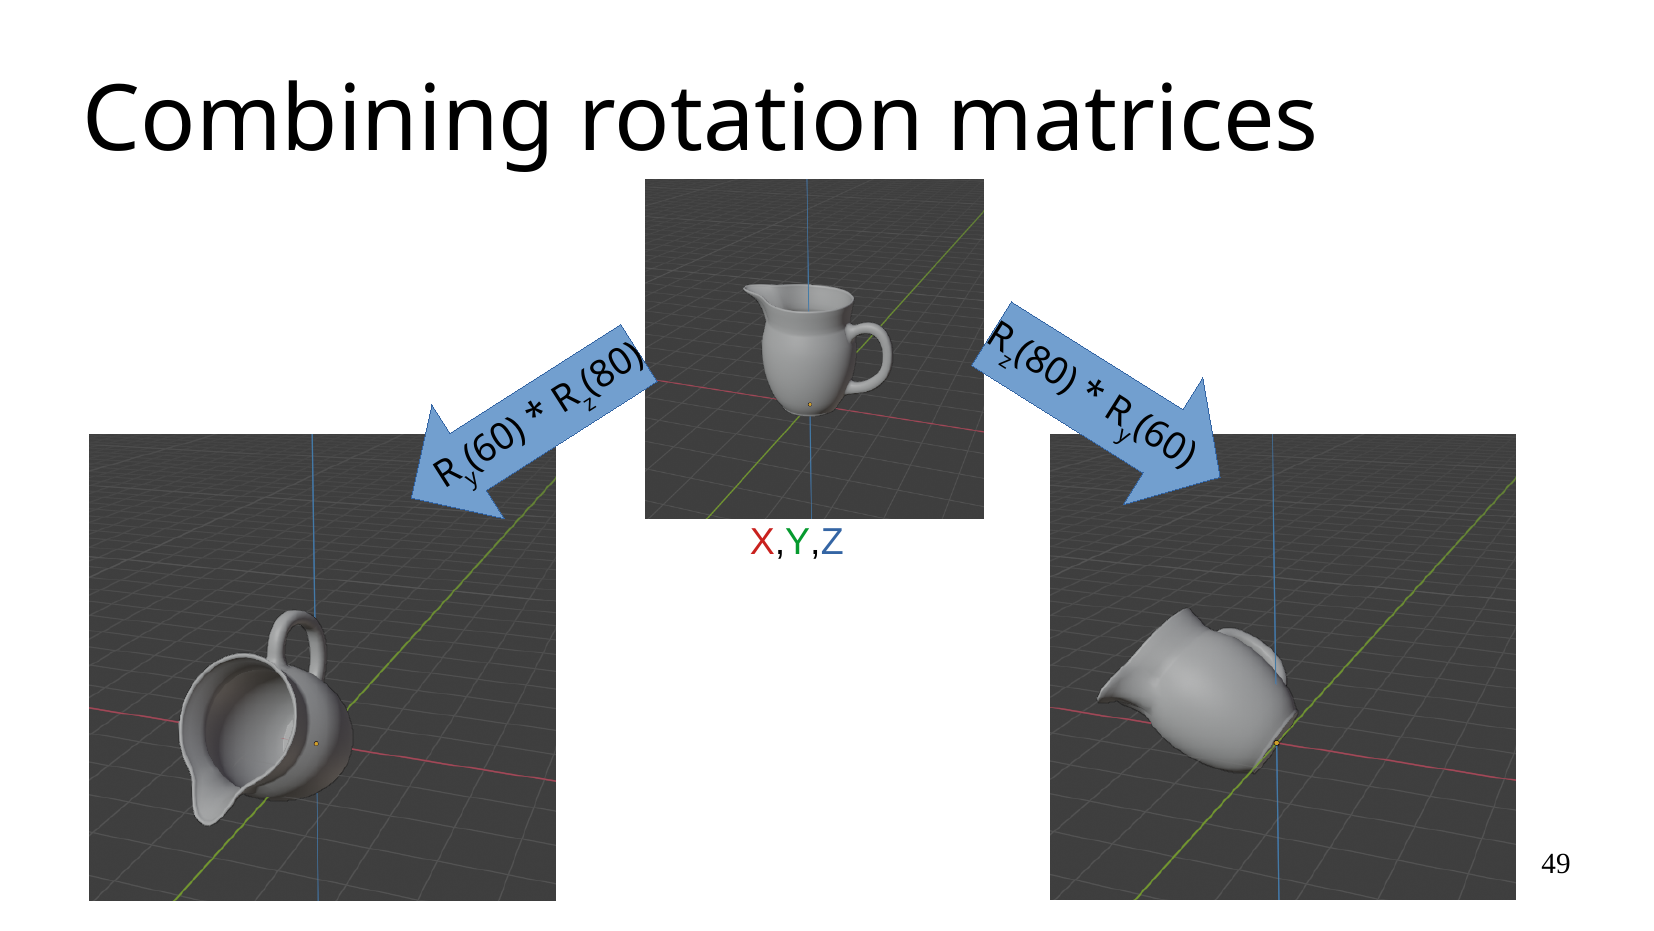

# Combining rotation matrices
Rz(80) * Ry(60)
Ry(60) * Rz(80)
X,Y,Z
49